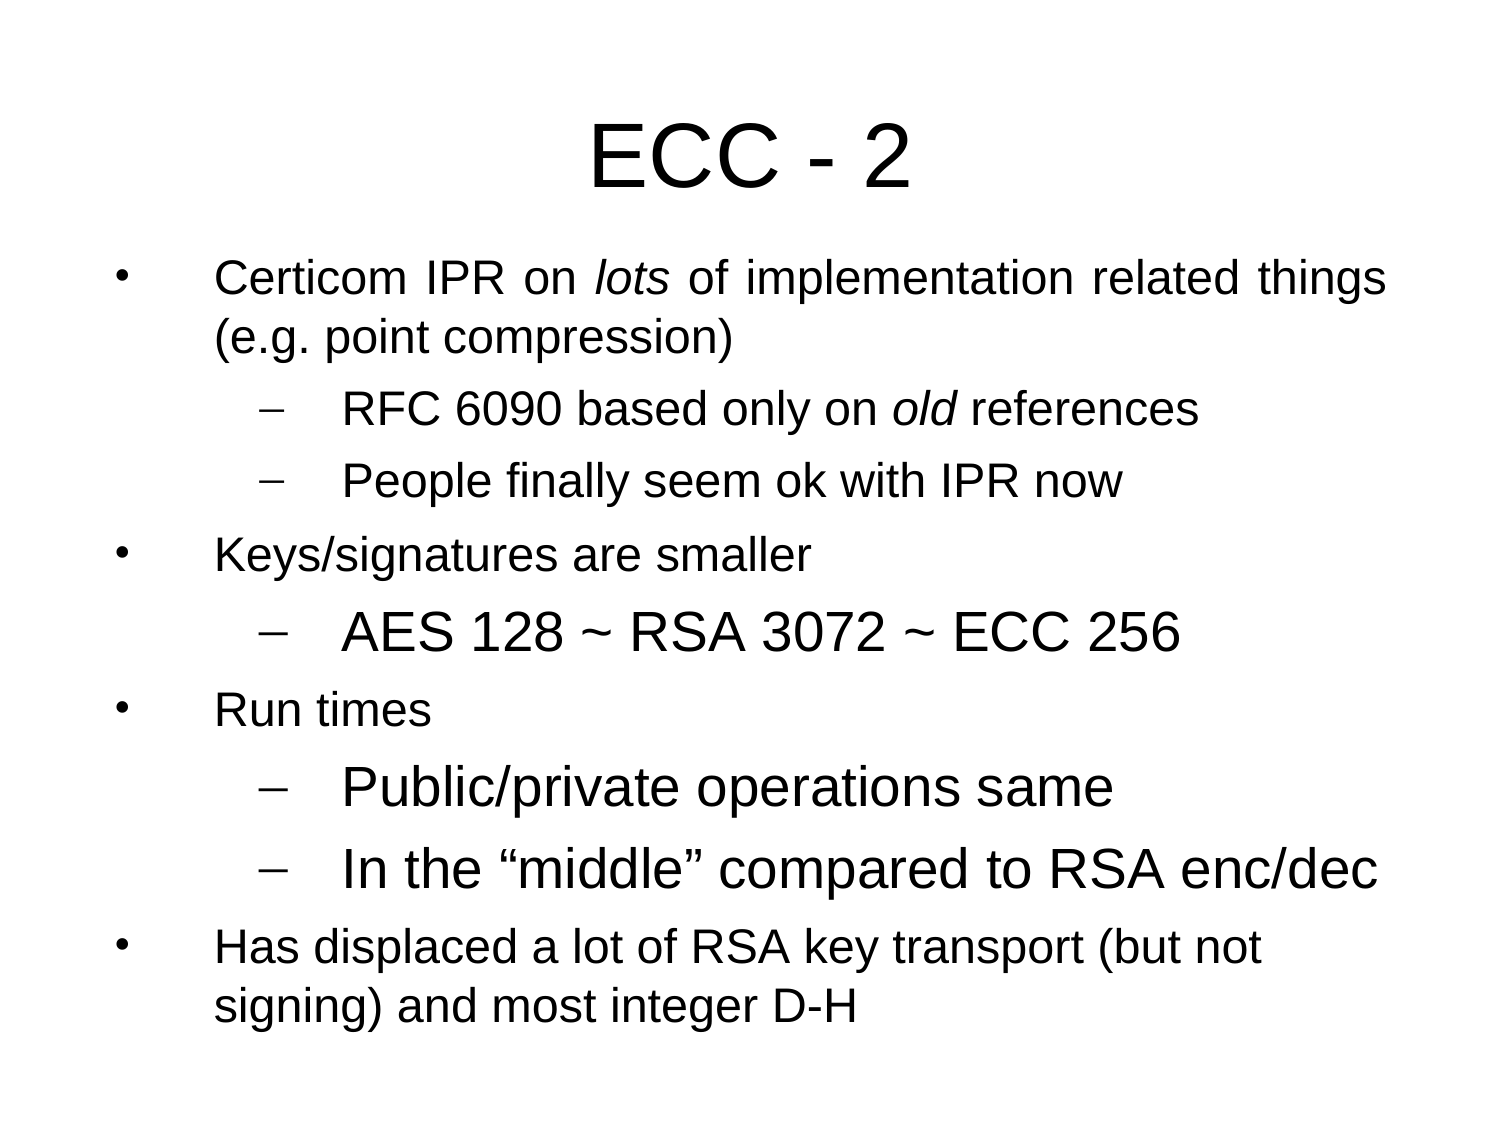

# ECC - 2
Certicom IPR on lots of implementation related things (e.g. point compression)
RFC 6090 based only on old references
People finally seem ok with IPR now
Keys/signatures are smaller
AES 128 ~ RSA 3072 ~ ECC 256
Run times
Public/private operations same
In the “middle” compared to RSA enc/dec
Has displaced a lot of RSA key transport (but not signing) and most integer D-H